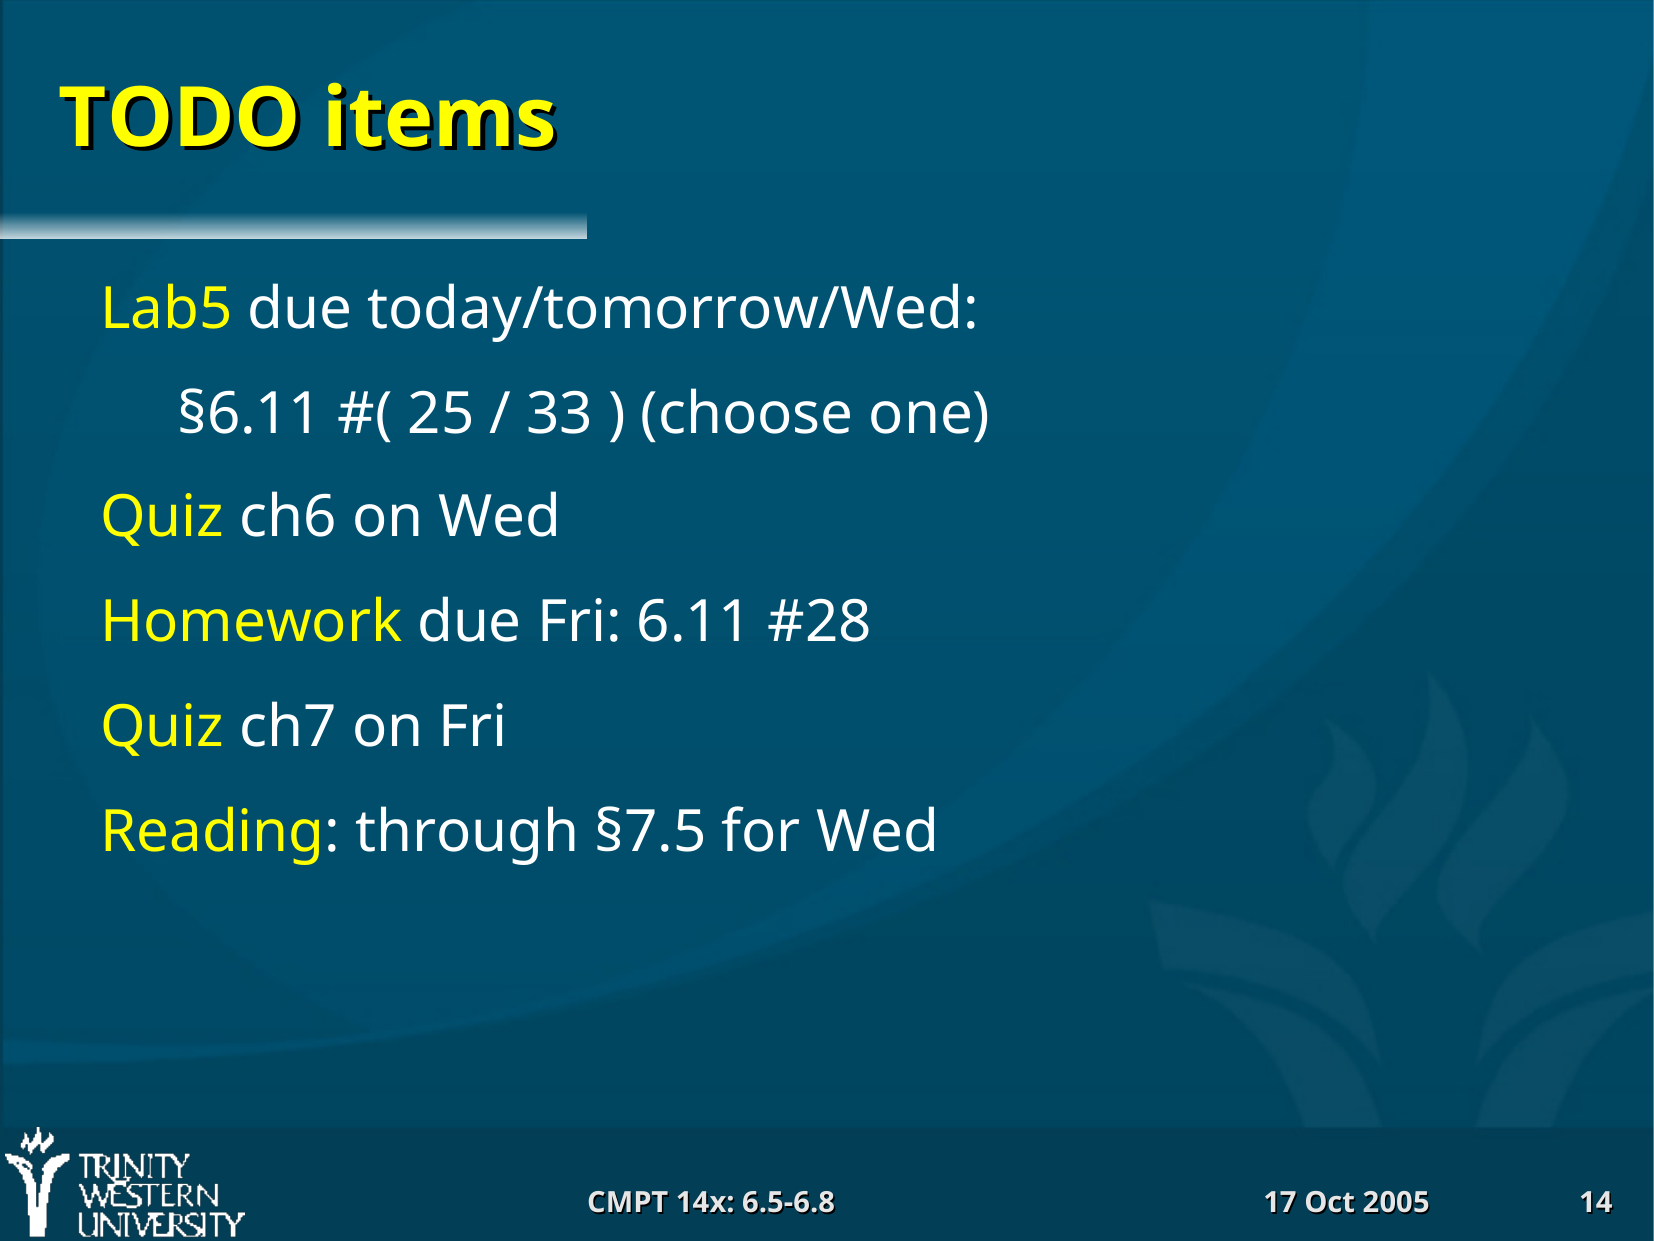

# TODO items
Lab5 due today/tomorrow/Wed:
§6.11 #( 25 / 33 ) (choose one)
Quiz ch6 on Wed
Homework due Fri: 6.11 #28
Quiz ch7 on Fri
Reading: through §7.5 for Wed
CMPT 14x: 6.5-6.8
17 Oct 2005
14